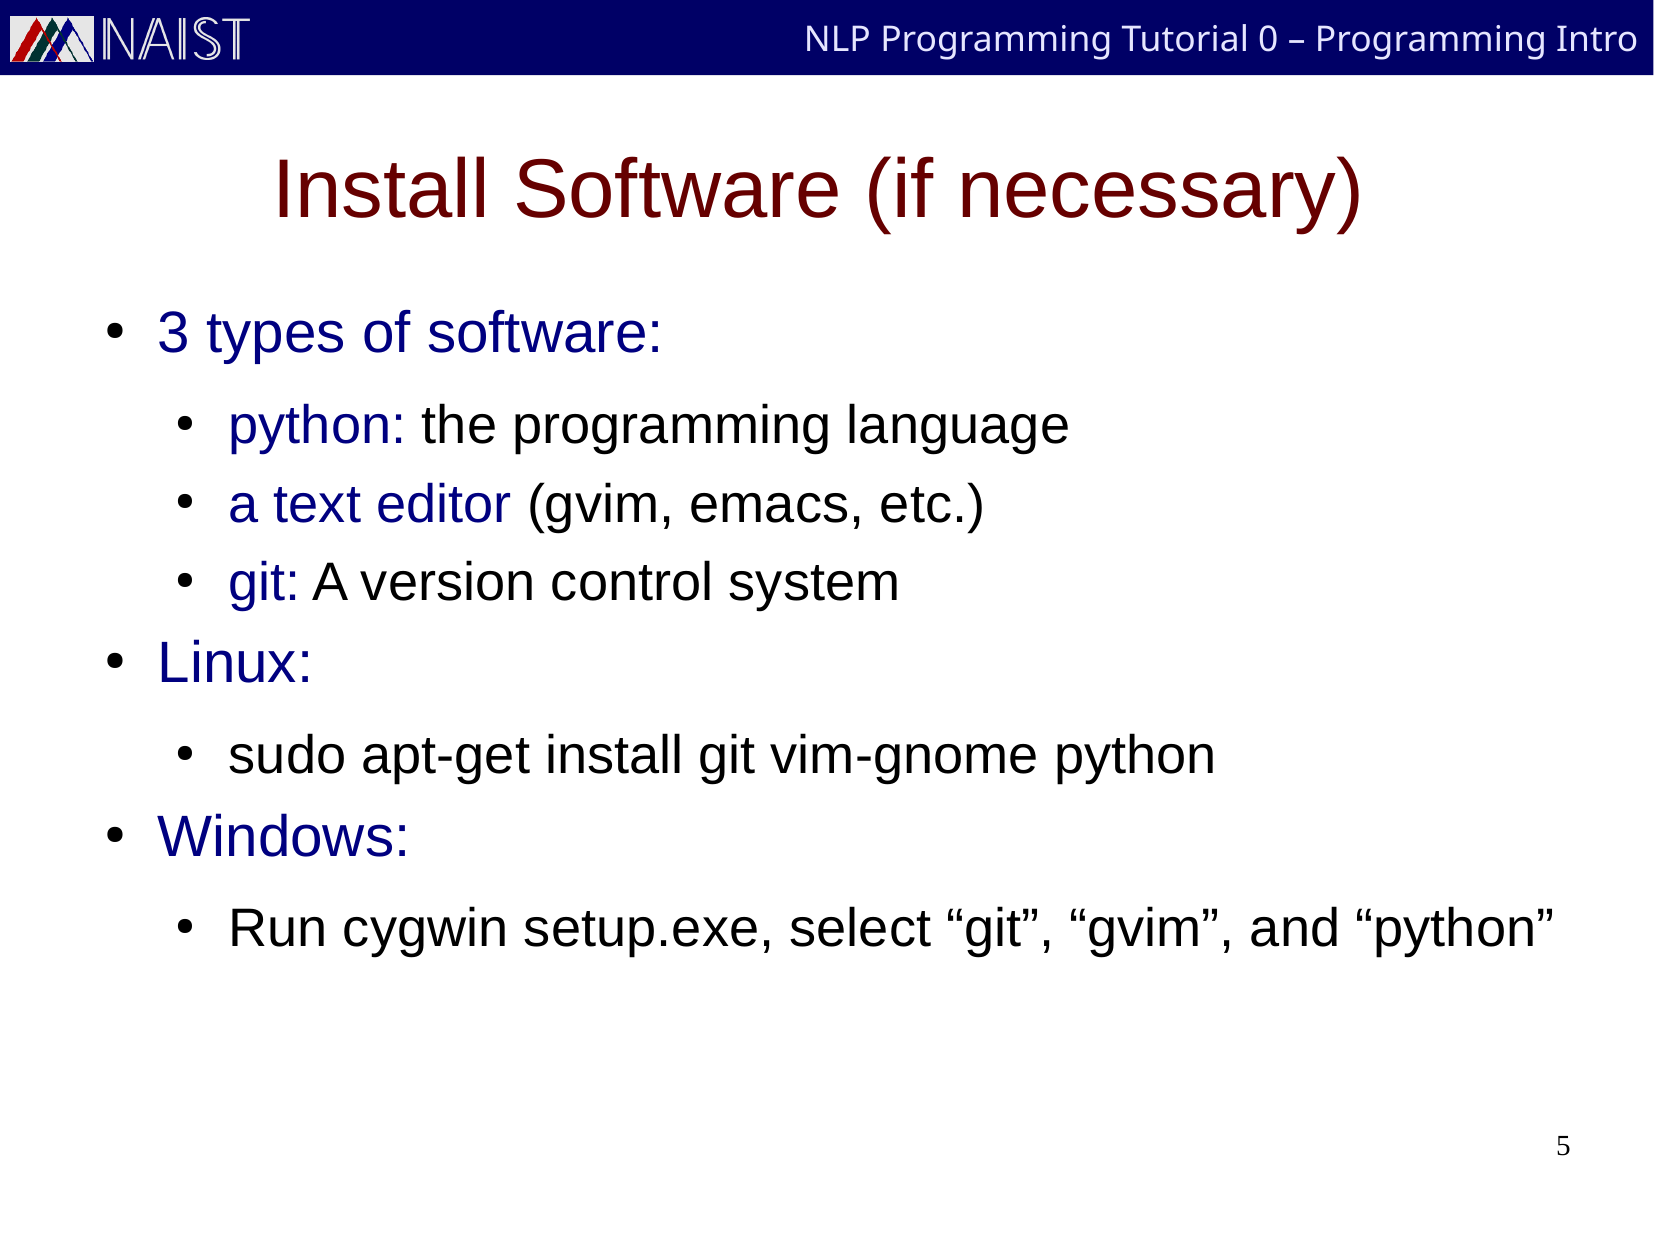

# Install Software (if necessary)
3 types of software:
python: the programming language
a text editor (gvim, emacs, etc.)
git: A version control system
Linux:
sudo apt-get install git vim-gnome python
Windows:
Run cygwin setup.exe, select “git”, “gvim”, and “python”
5